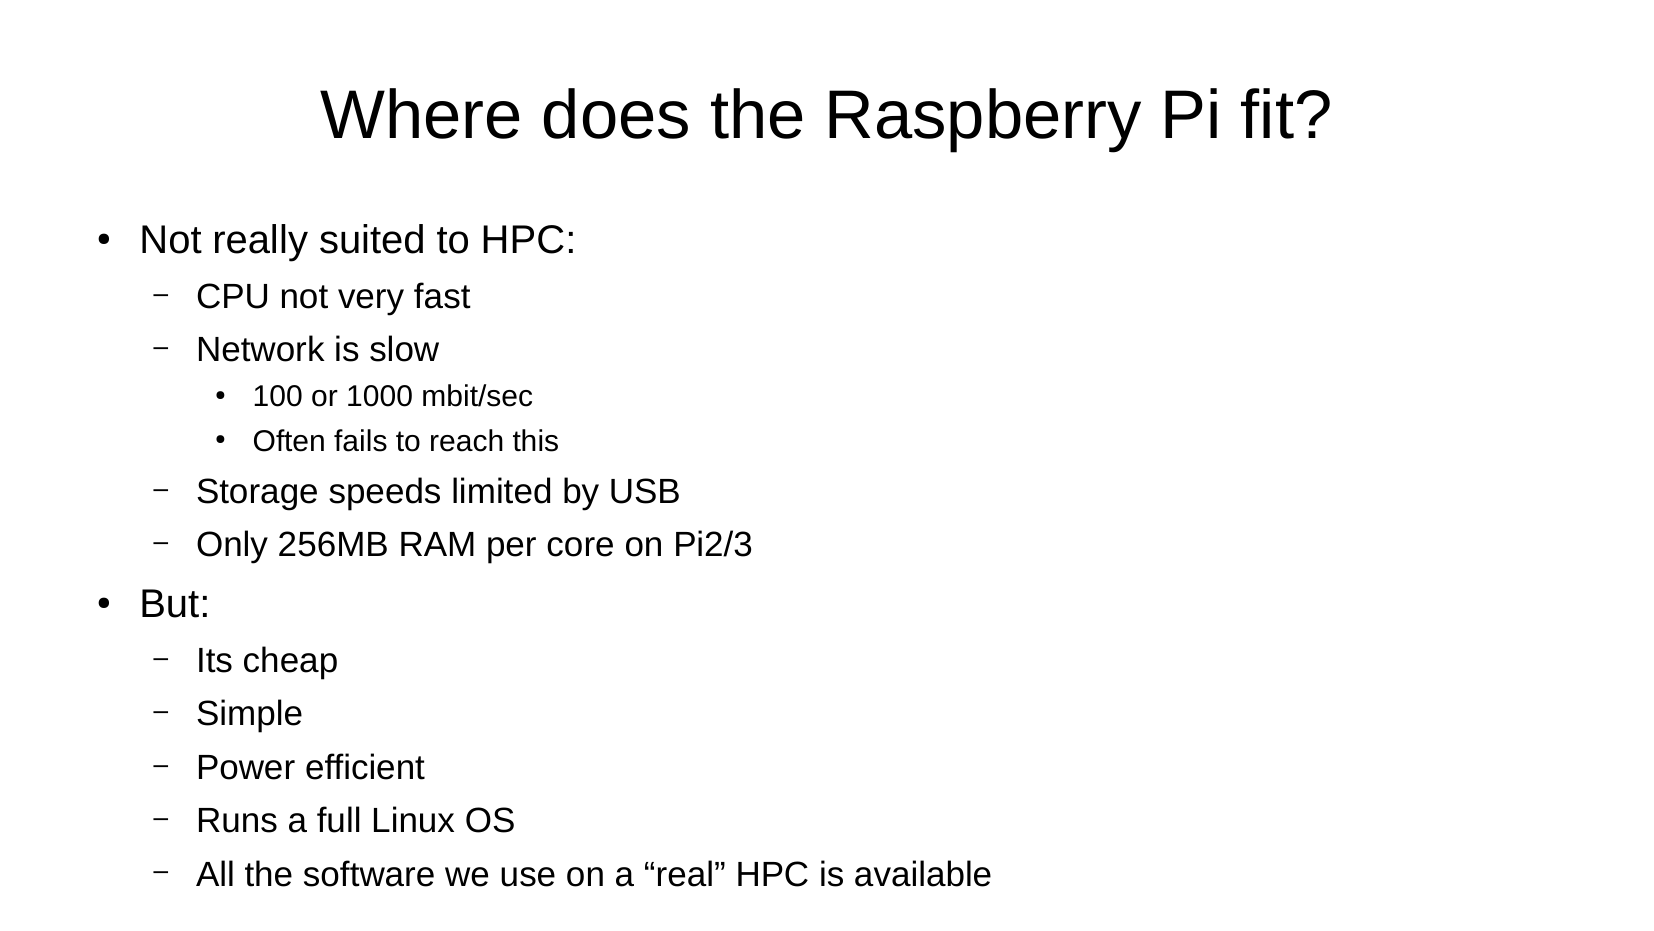

# Where does the Raspberry Pi fit?
Not really suited to HPC:
CPU not very fast
Network is slow
100 or 1000 mbit/sec
Often fails to reach this
Storage speeds limited by USB
Only 256MB RAM per core on Pi2/3
But:
Its cheap
Simple
Power efficient
Runs a full Linux OS
All the software we use on a “real” HPC is available